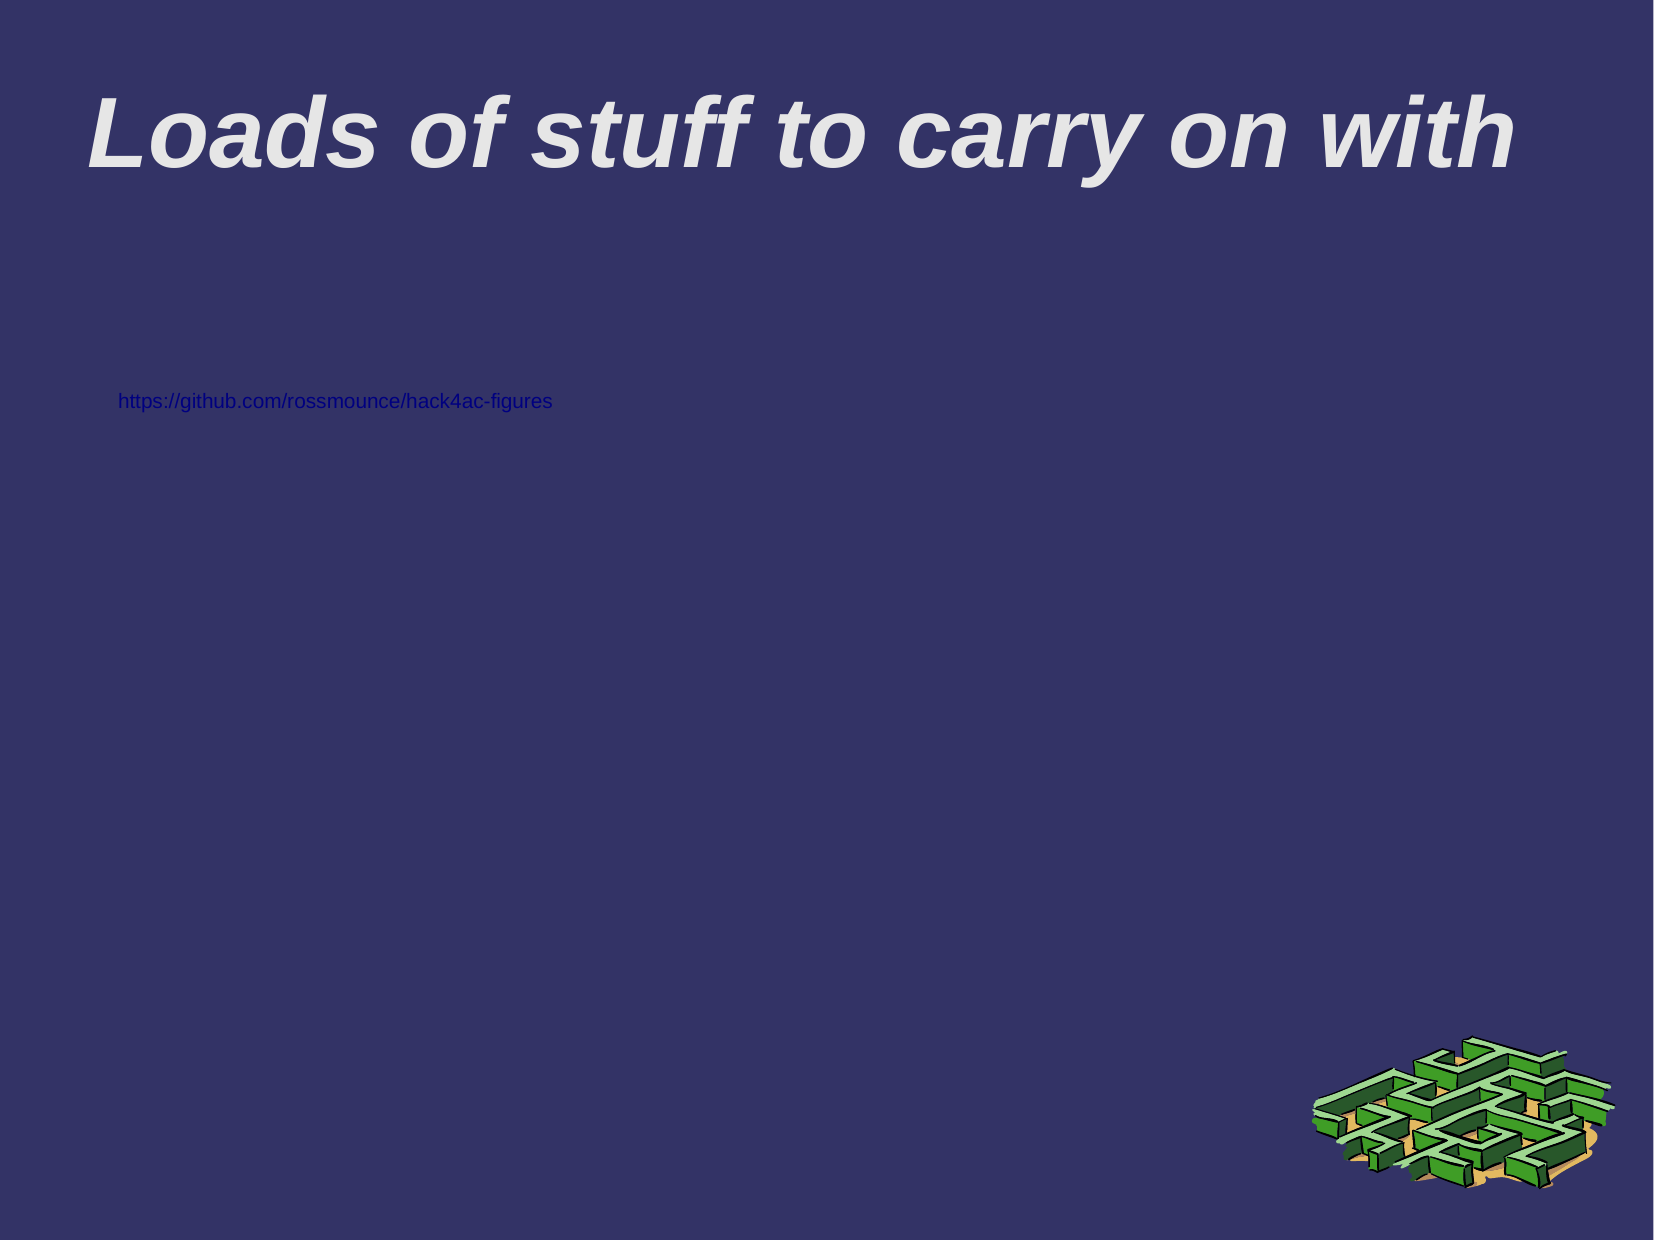

# Loads of stuff to carry on with
https://github.com/rossmounce/hack4ac-figures